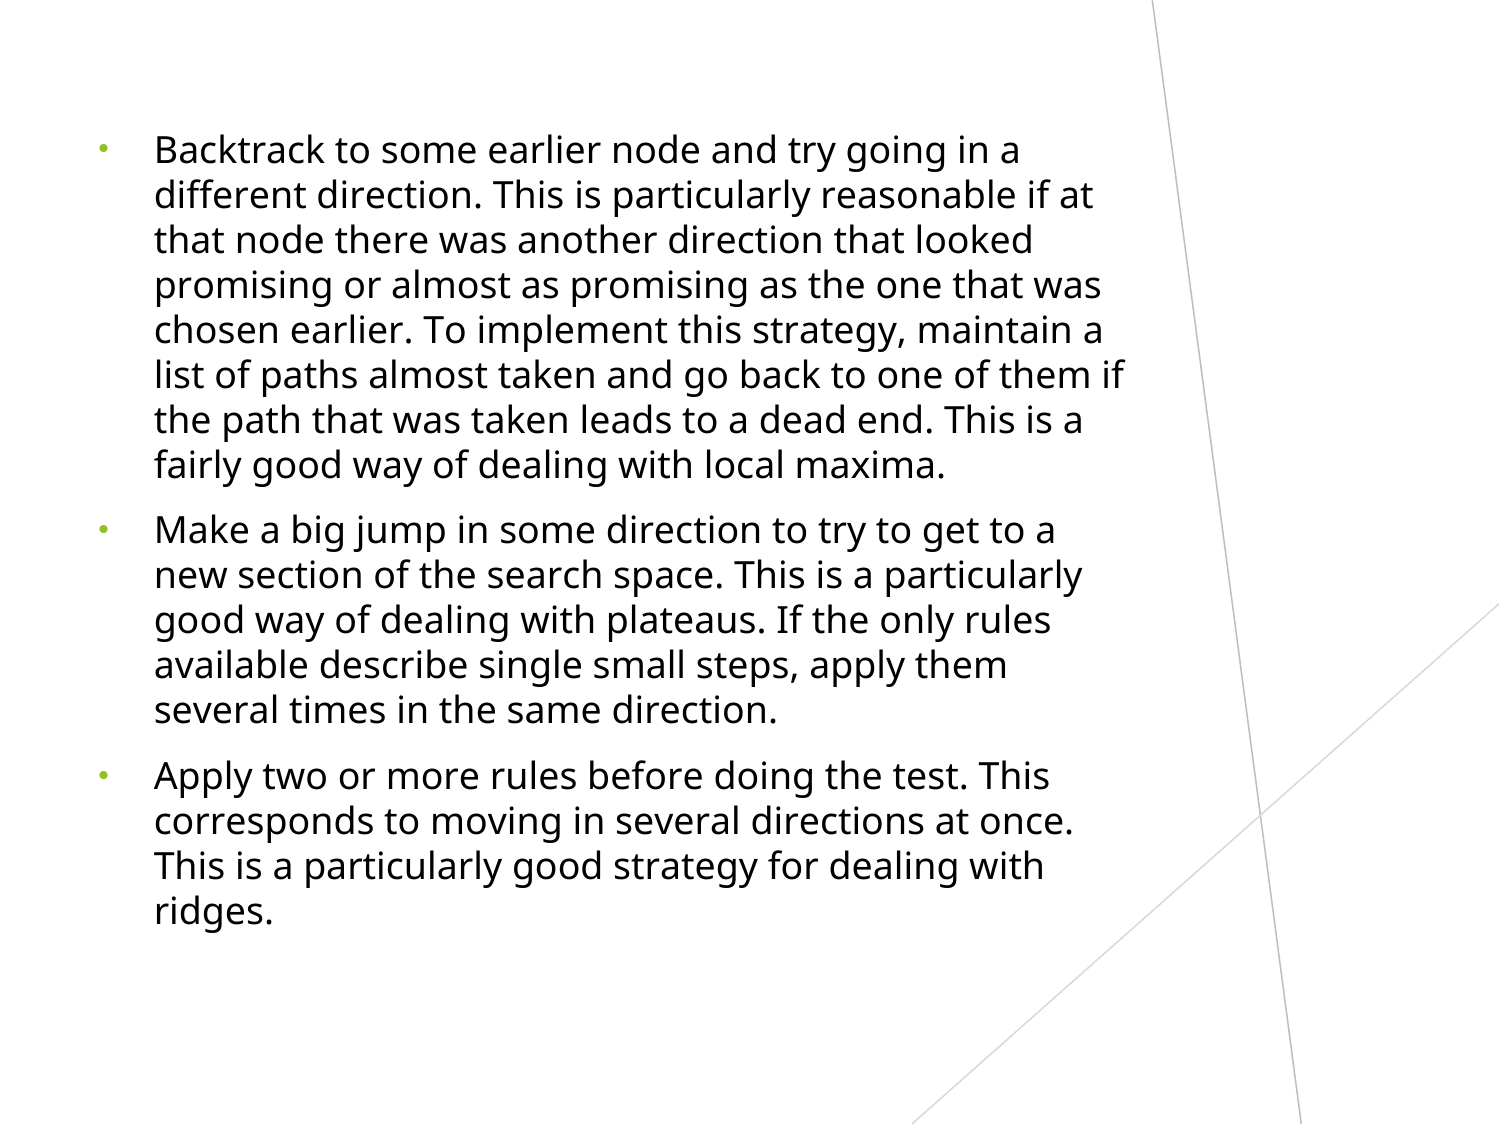

#
Backtrack to some earlier node and try going in a different direction. This is particularly reasonable if at that node there was another direction that looked promising or almost as promising as the one that was chosen earlier. To implement this strategy, maintain a list of paths almost taken and go back to one of them if the path that was taken leads to a dead end. This is a fairly good way of dealing with local maxima.
Make a big jump in some direction to try to get to a new section of the search space. This is a particularly good way of dealing with plateaus. If the only rules available describe single small steps, apply them several times in the same direction.
Apply two or more rules before doing the test. This corresponds to moving in several directions at once. This is a particularly good strategy for dealing with ridges.